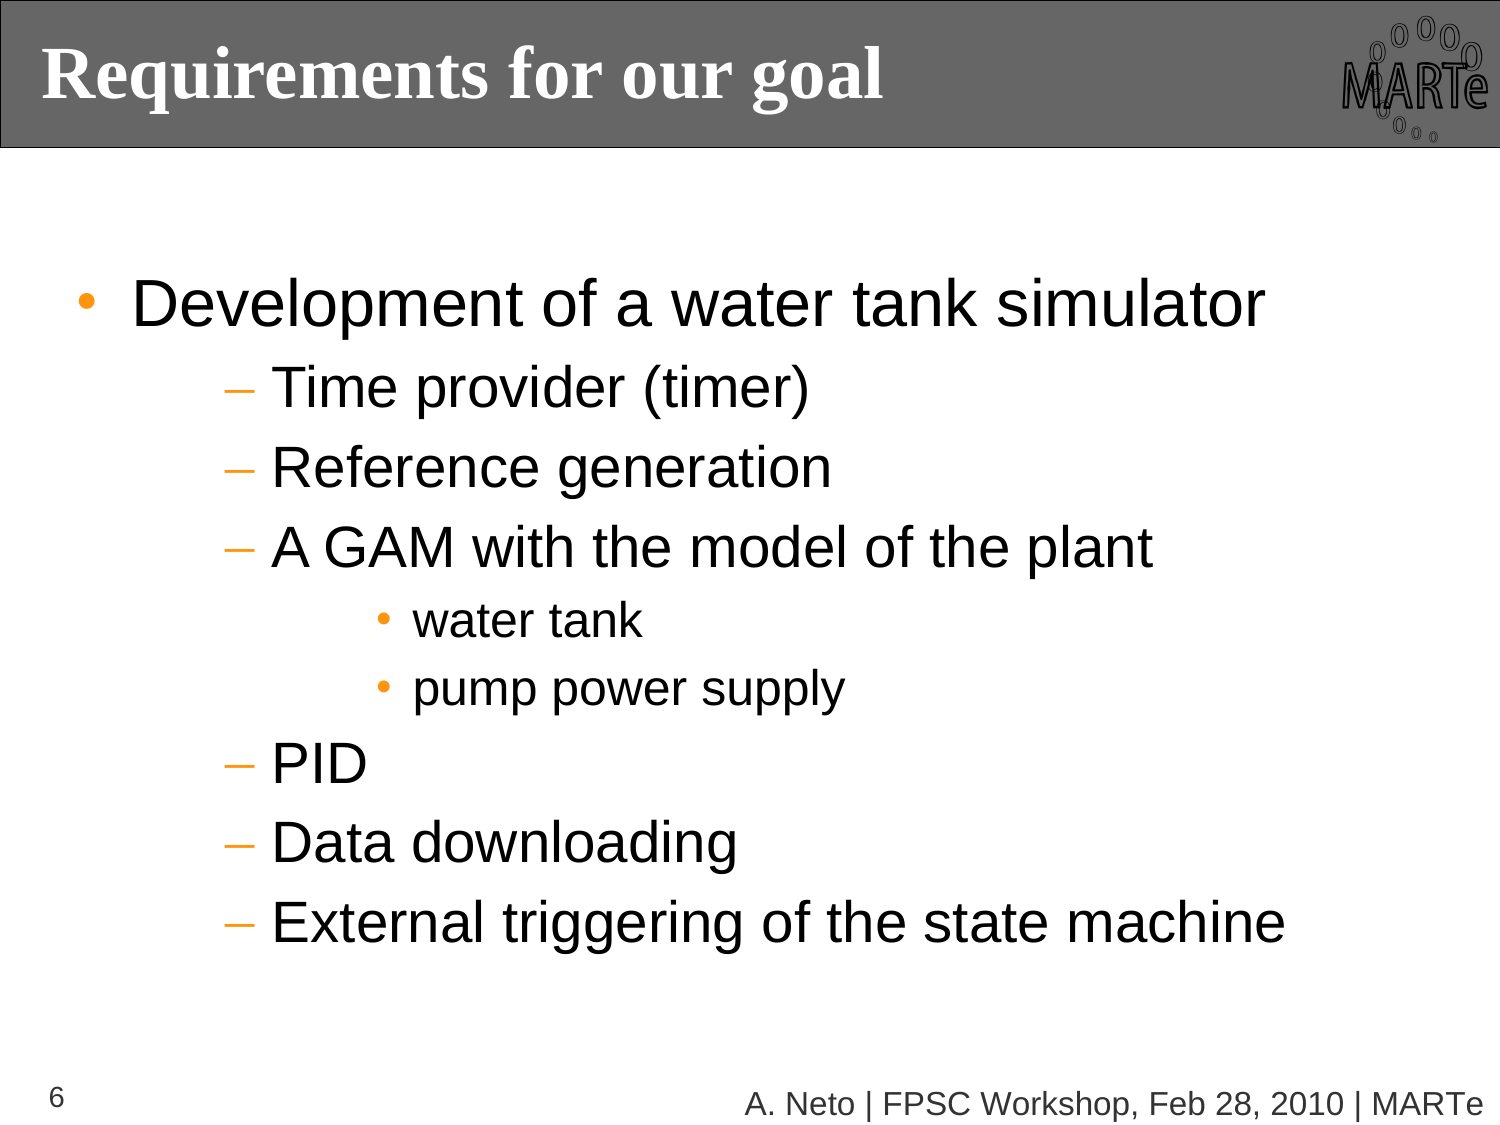

# Requirements for our goal
Development of a water tank simulator
Time provider (timer)
Reference generation
A GAM with the model of the plant
water tank
pump power supply
PID
Data downloading
External triggering of the state machine